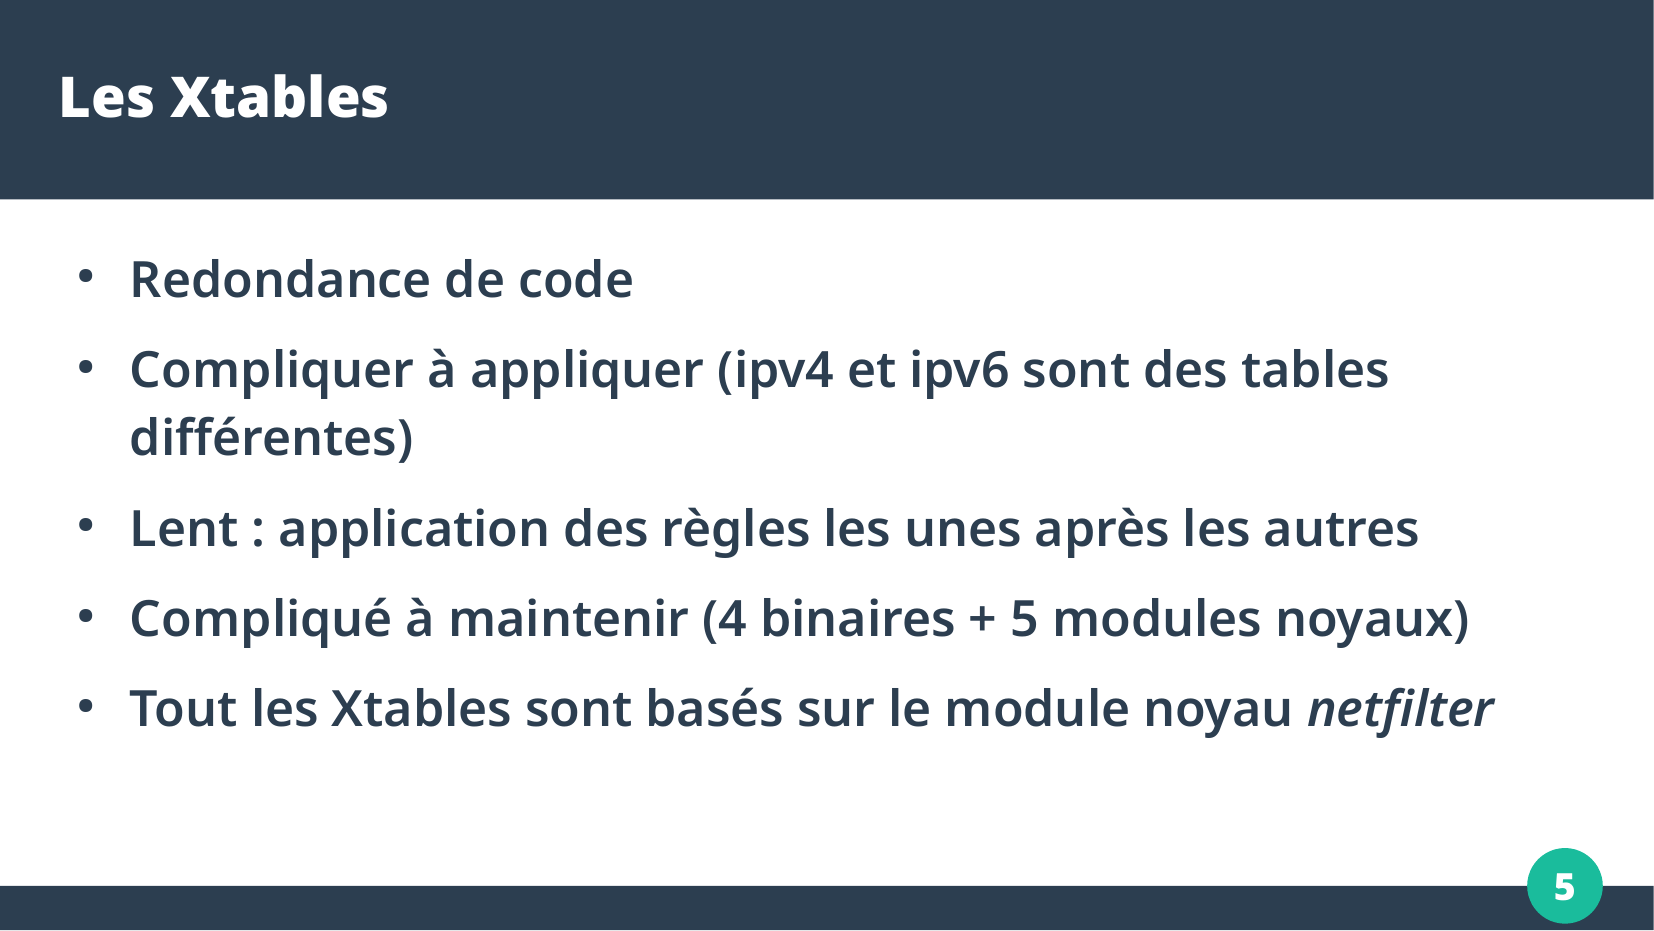

# Les Xtables
Redondance de code
Compliquer à appliquer (ipv4 et ipv6 sont des tables différentes)
Lent : application des règles les unes après les autres
Compliqué à maintenir (4 binaires + 5 modules noyaux)
Tout les Xtables sont basés sur le module noyau netfilter